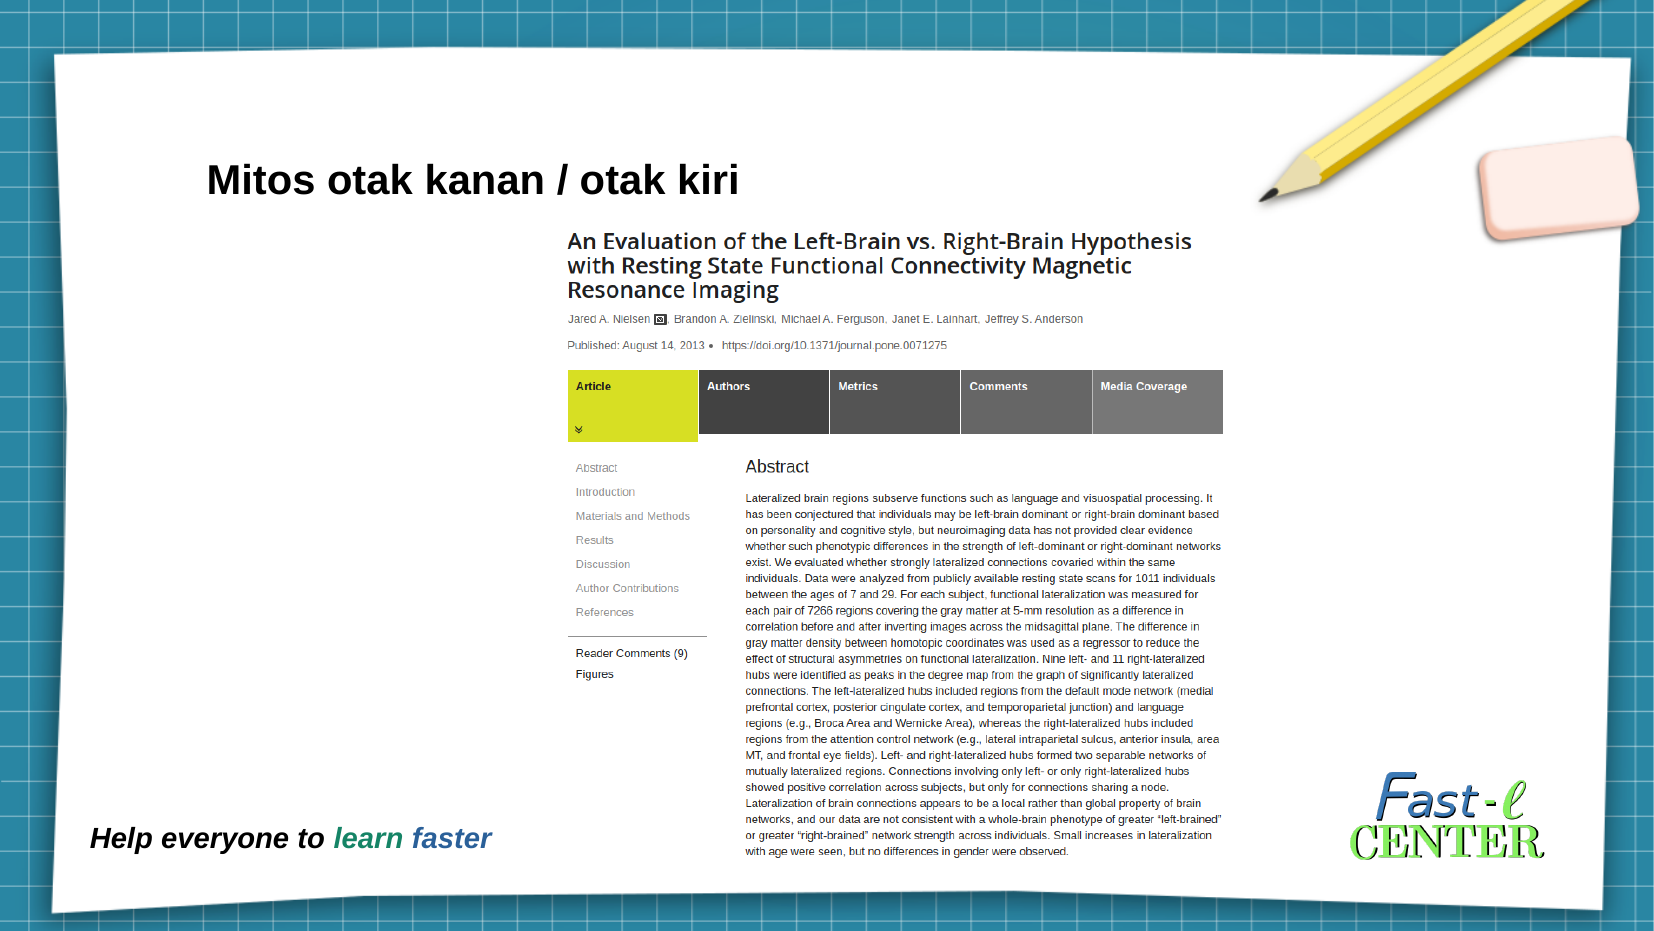

Mitos otak kanan / otak kiri
Help everyone to learn faster